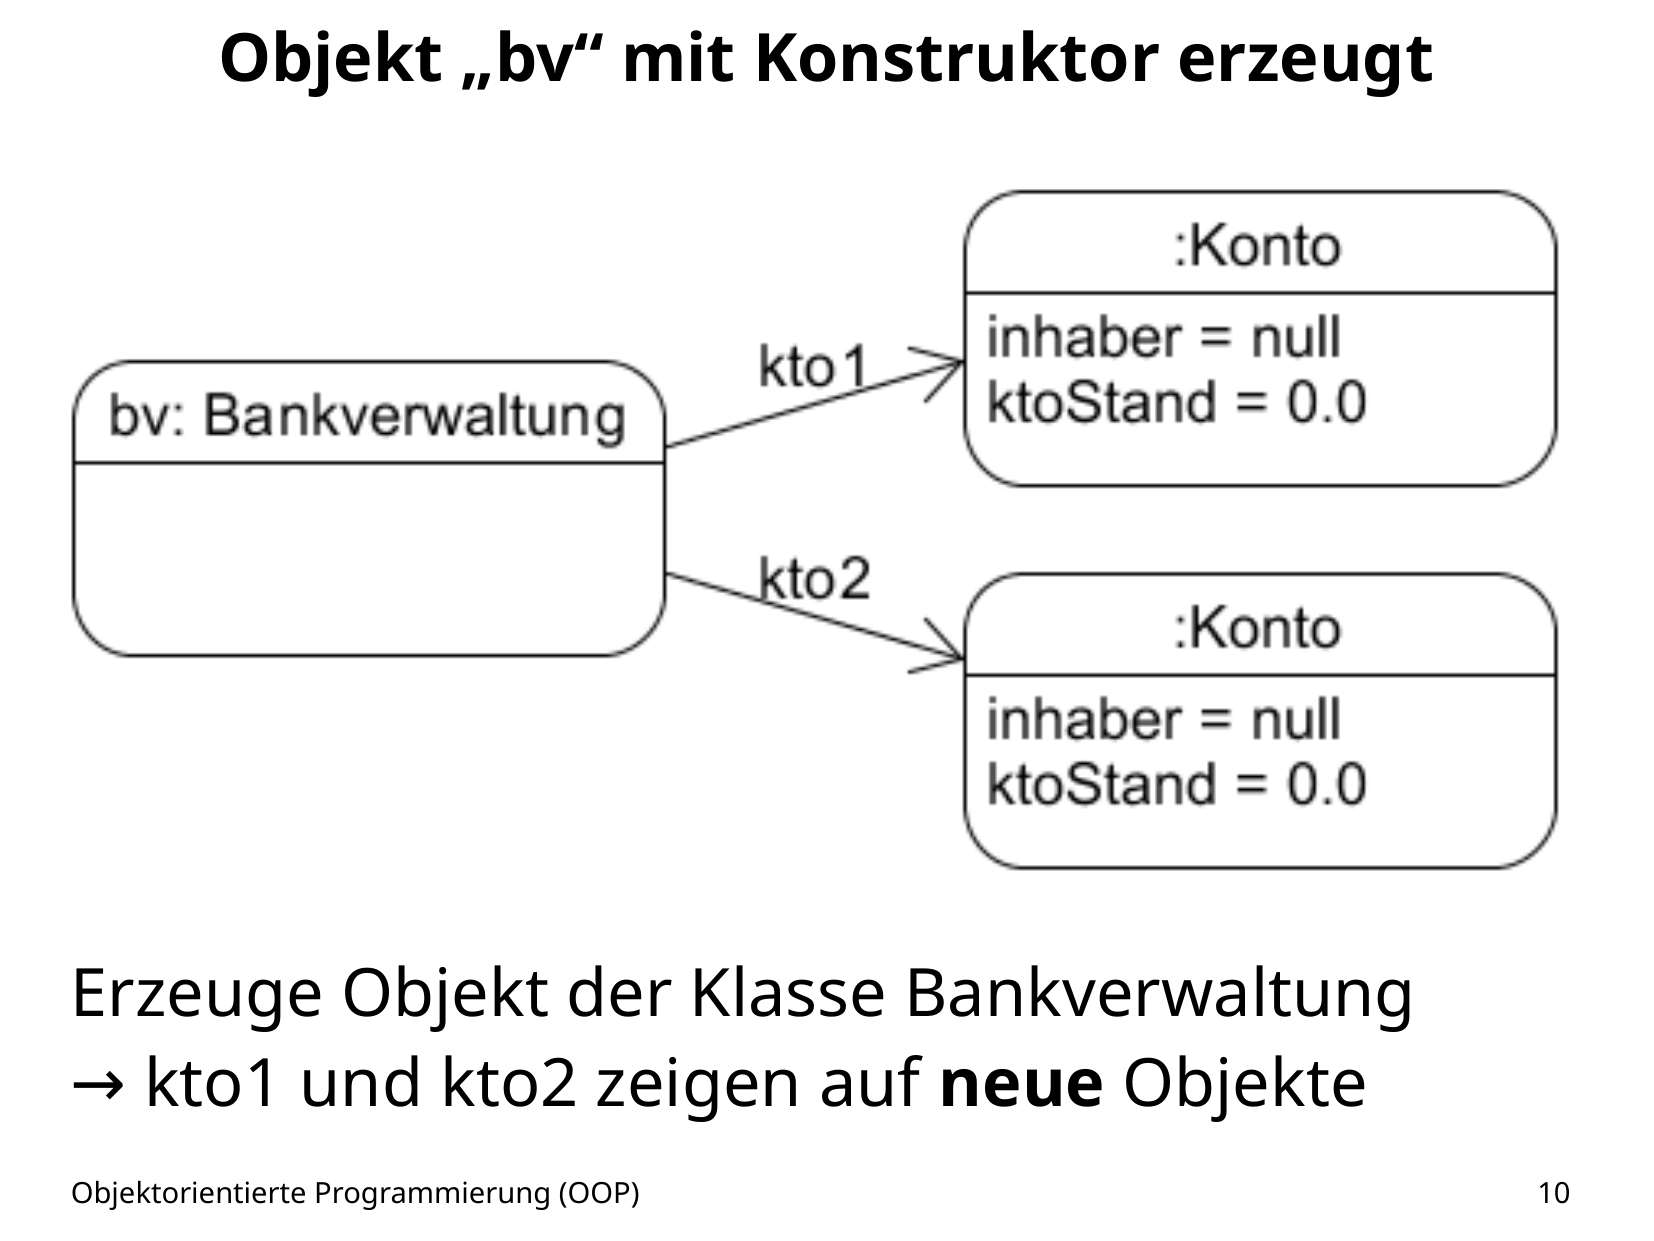

# Objekt „bv“ mit Konstruktor erzeugt
Erzeuge Objekt der Klasse Bankverwaltung
→ kto1 und kto2 zeigen auf neue Objekte
Objektorientierte Programmierung (OOP)
10